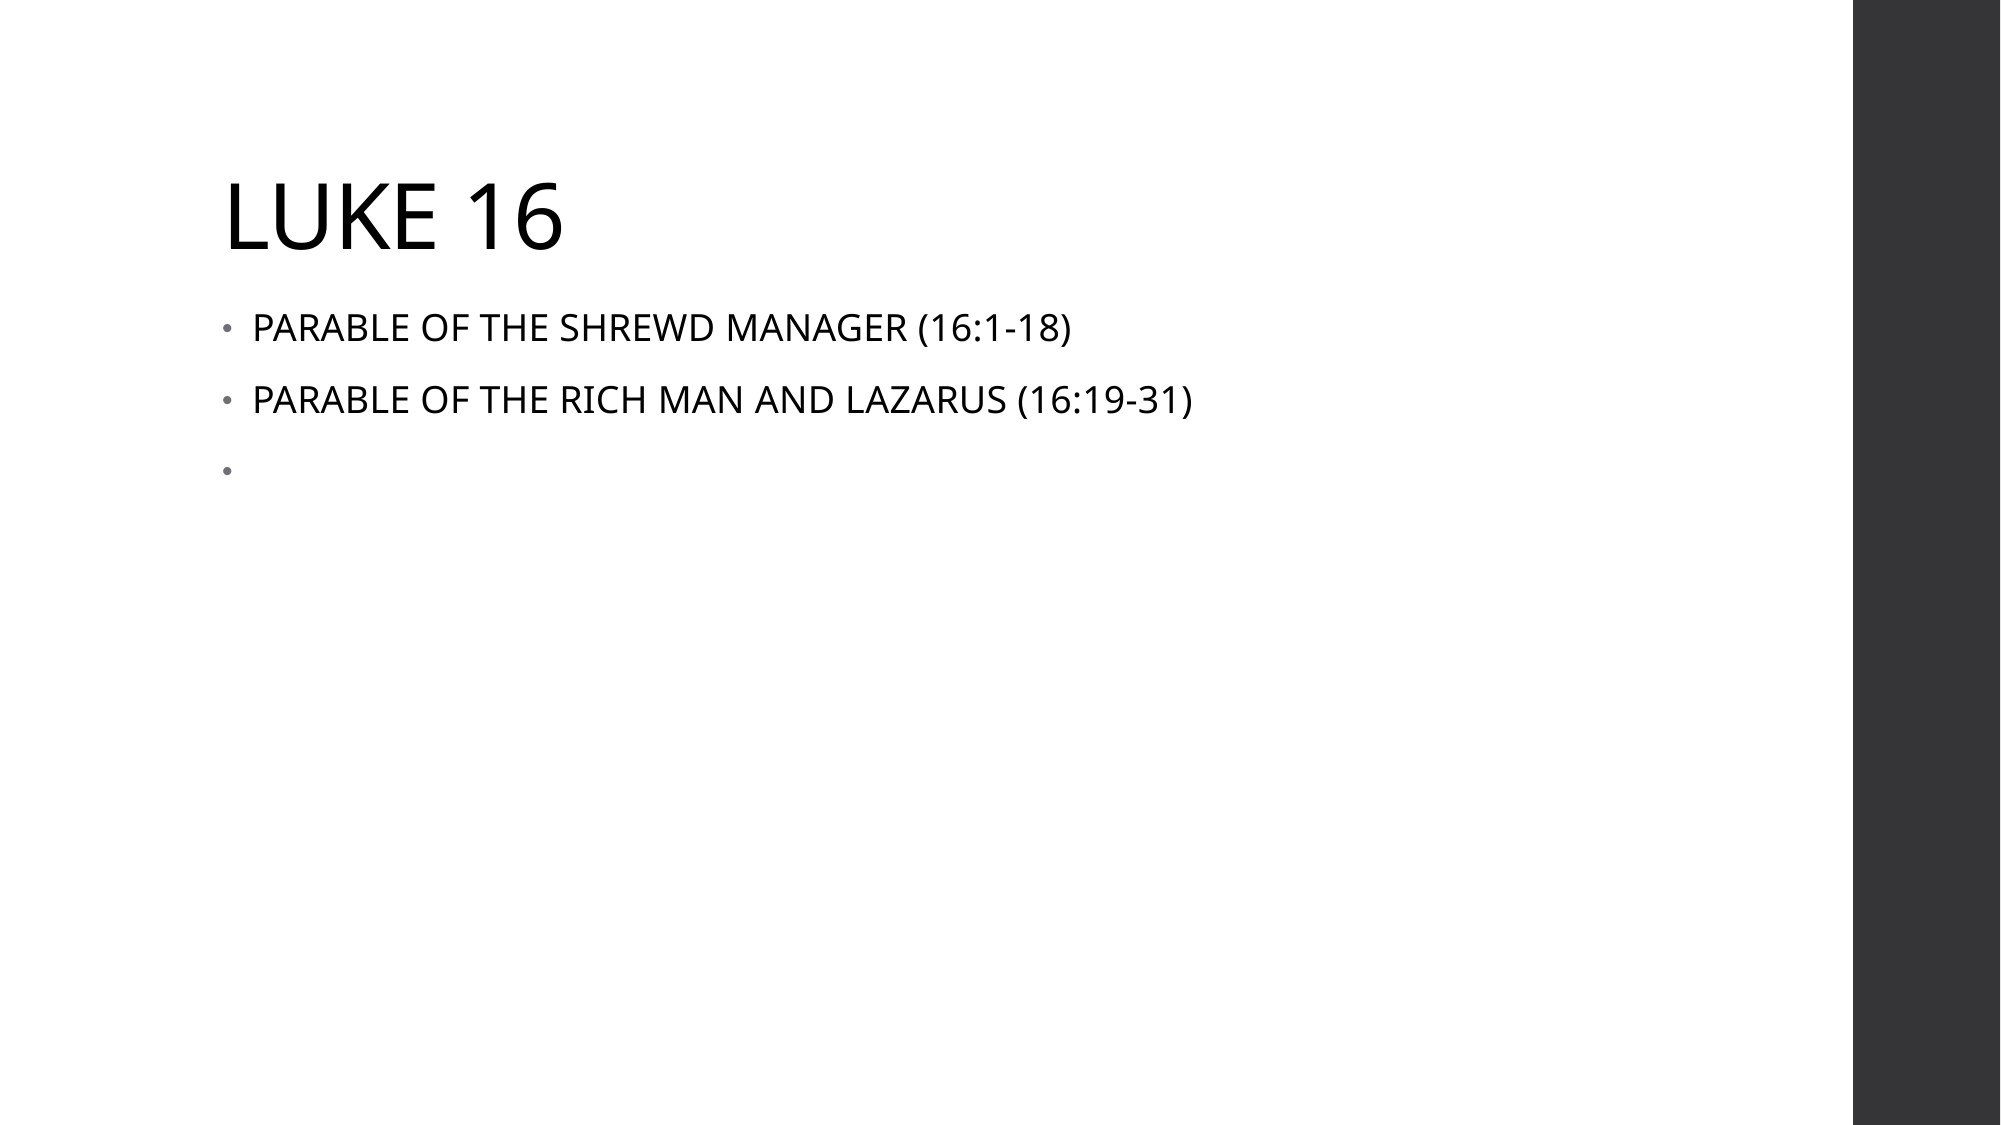

# LUKE 16
PARABLE OF THE SHREWD MANAGER (16:1-18)
PARABLE OF THE RICH MAN AND LAZARUS (16:19-31)